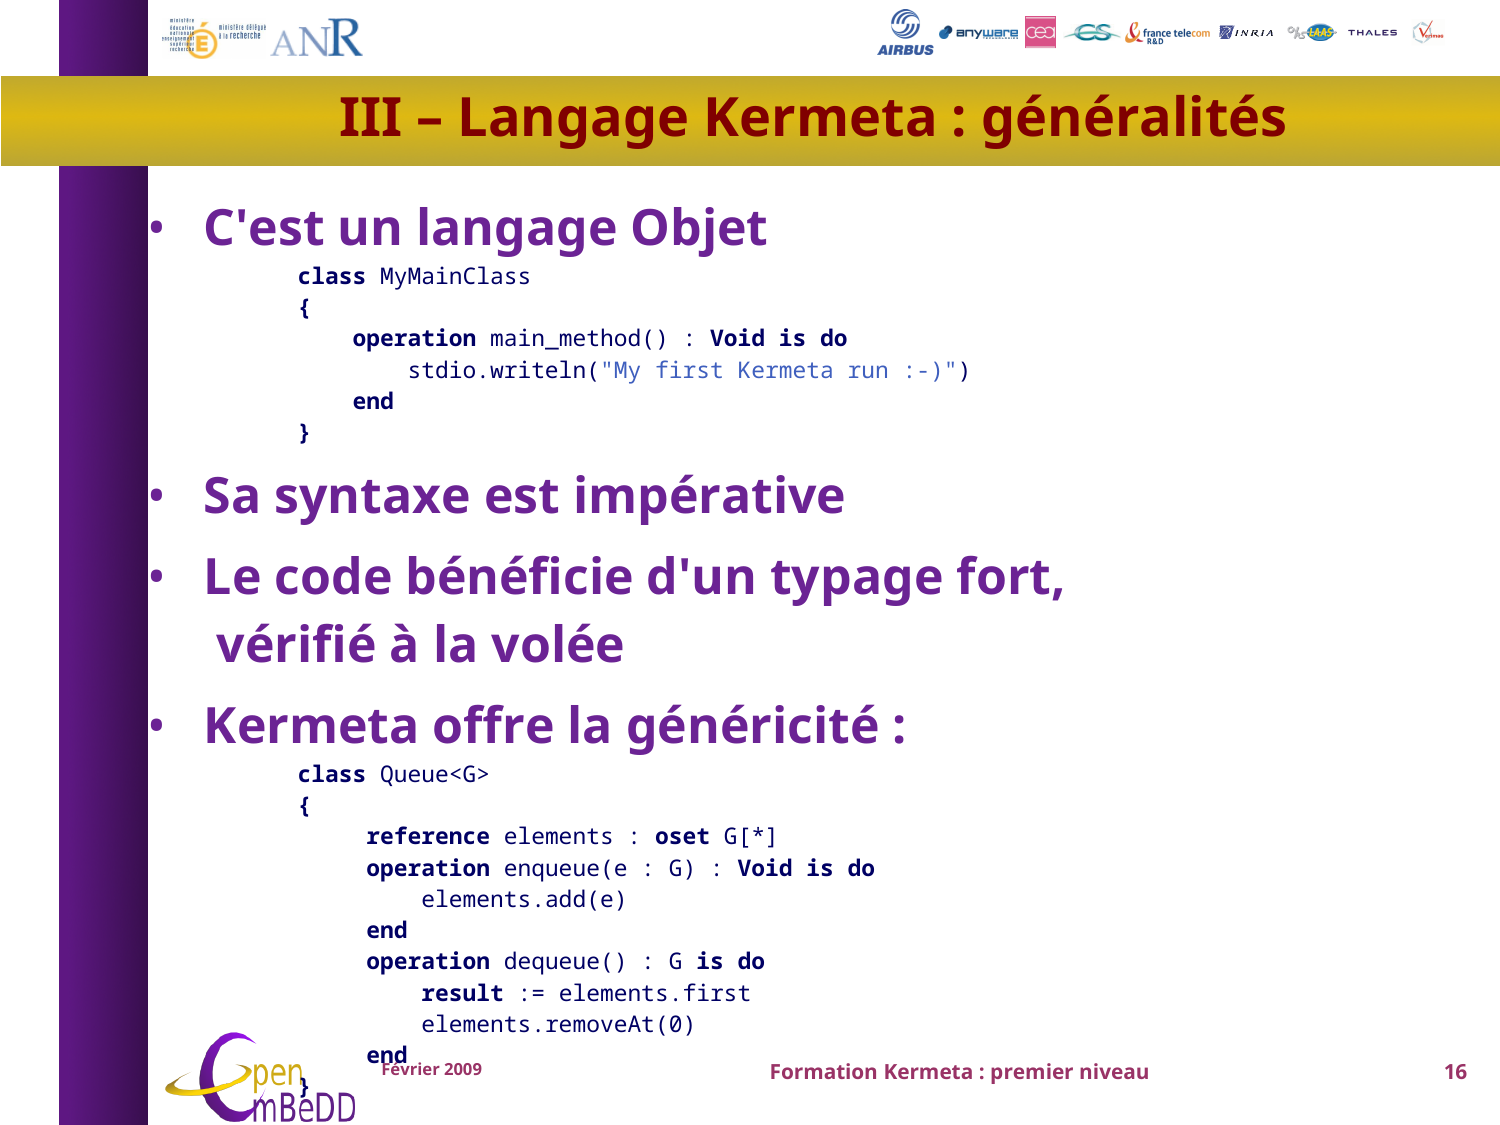

# III – Langage Kermeta : généralités
C'est un langage Objet
class MyMainClass
{
 operation main_method() : Void is do
 stdio.writeln("My first Kermeta run :-)")
 end
}
Sa syntaxe est impérative
Le code bénéficie d'un typage fort,
 vérifié à la volée
Kermeta offre la généricité :
class Queue<G>
{
 reference elements : oset G[*]
 operation enqueue(e : G) : Void is do
 elements.add(e)
 end
 operation dequeue() : G is do
 result := elements.first
 elements.removeAt(0)
 end
}
Pied de page
Pied de page fixe
16